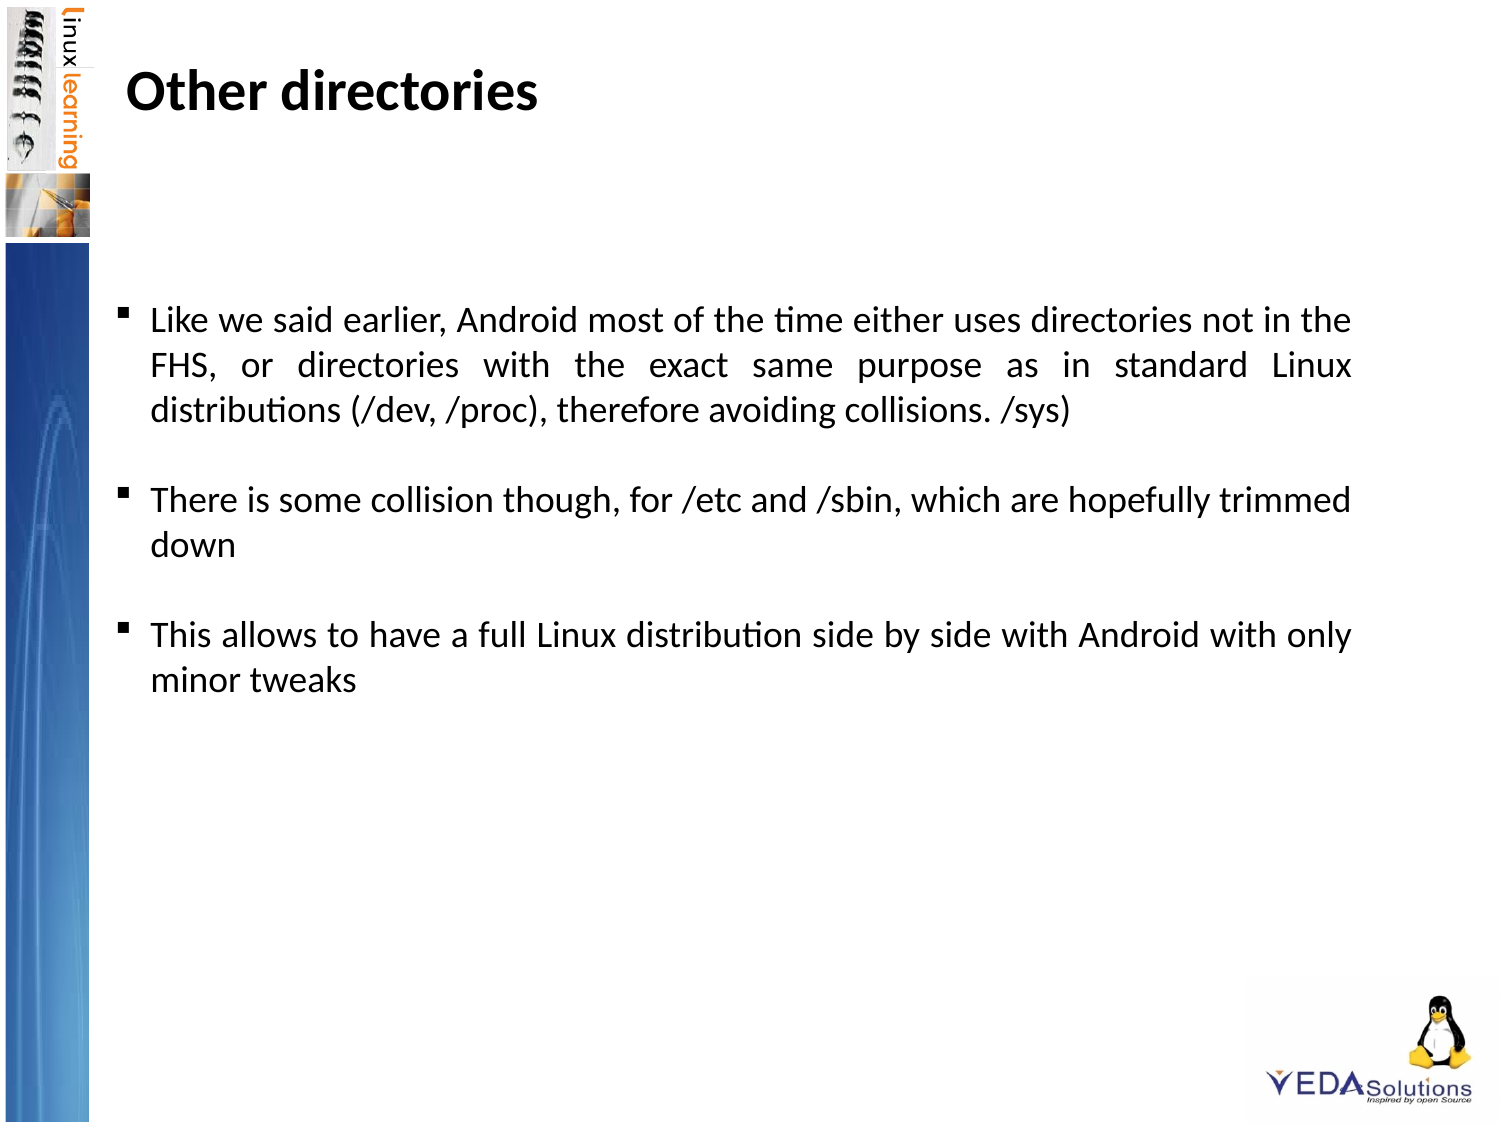

Other directories
Like we said earlier, Android most of the time either uses directories not in the FHS, or directories with the exact same purpose as in standard Linux distributions (/dev, /proc), therefore avoiding collisions. /sys)
There is some collision though, for /etc and /sbin, which are hopefully trimmed down
This allows to have a full Linux distribution side by side with Android with only minor tweaks